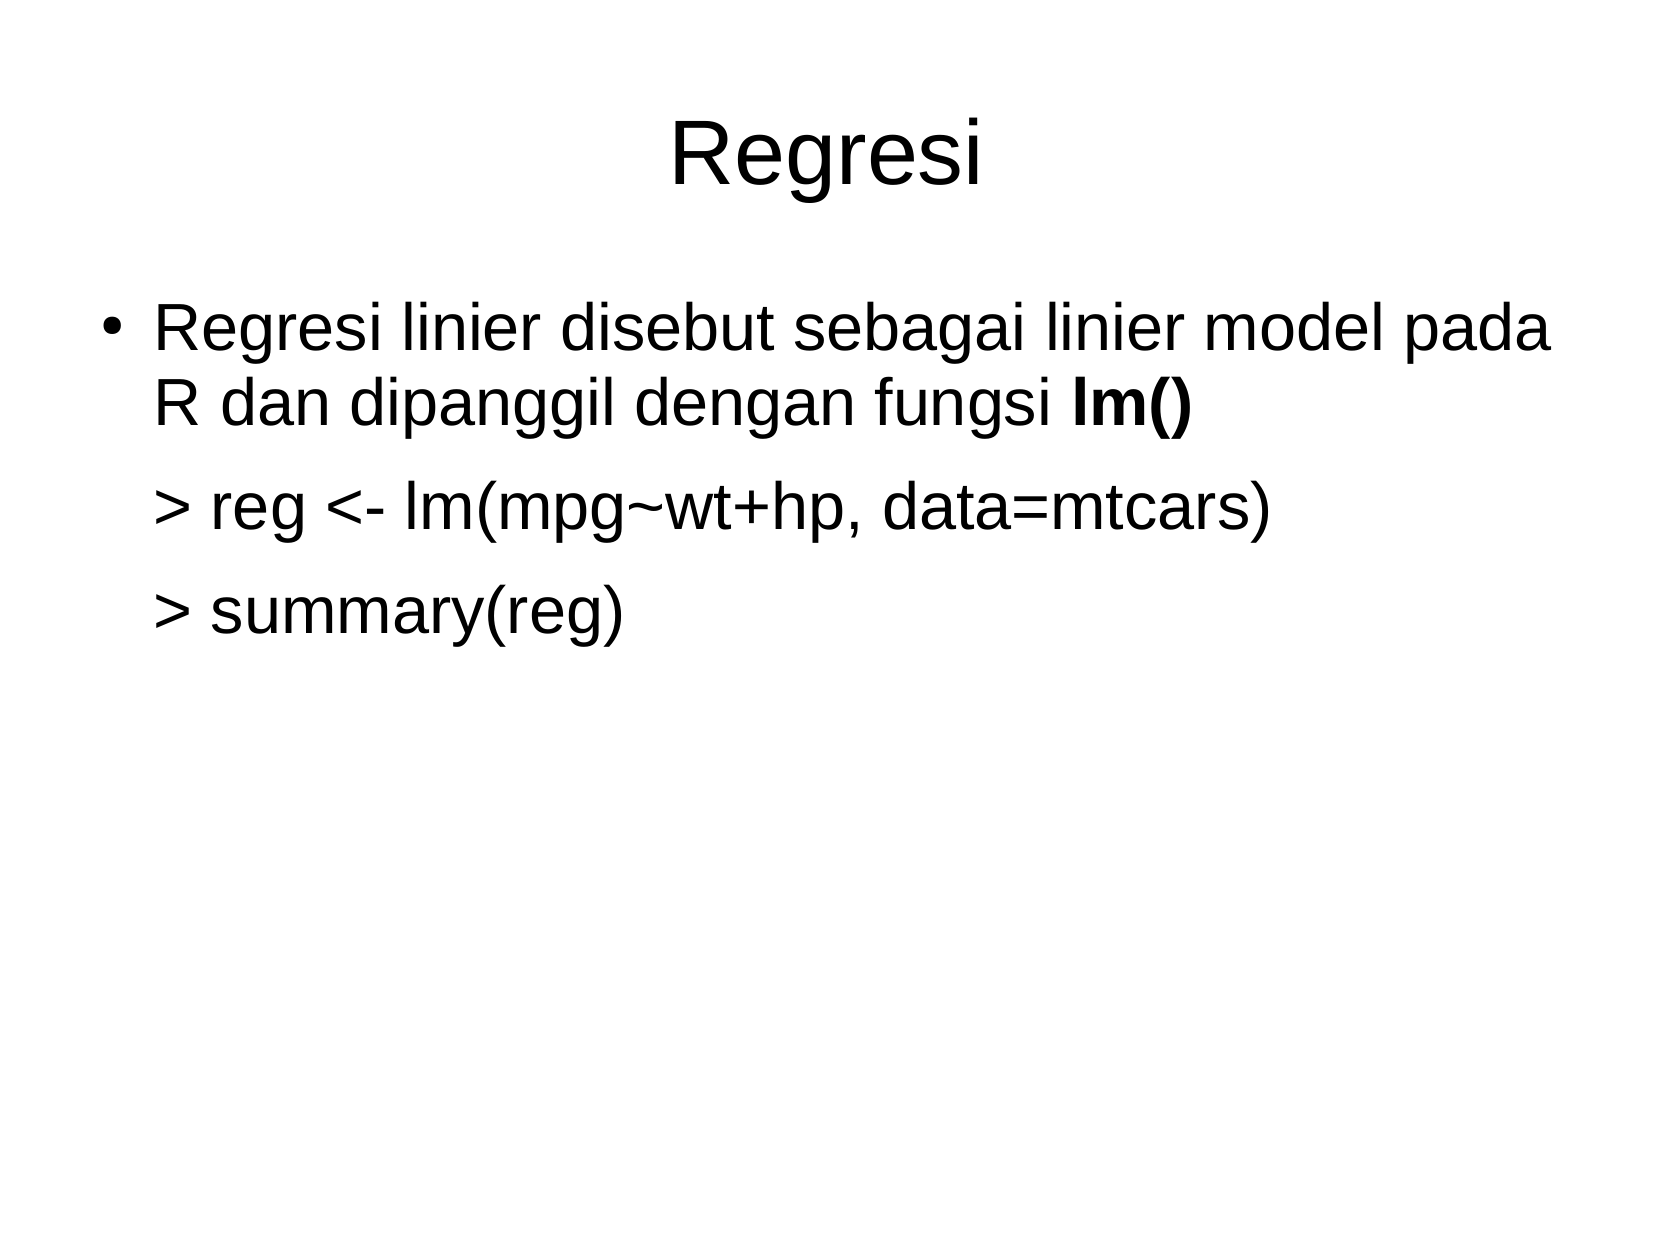

# Regresi
Regresi linier disebut sebagai linier model pada R dan dipanggil dengan fungsi lm()
> reg <- lm(mpg~wt+hp, data=mtcars)
> summary(reg)